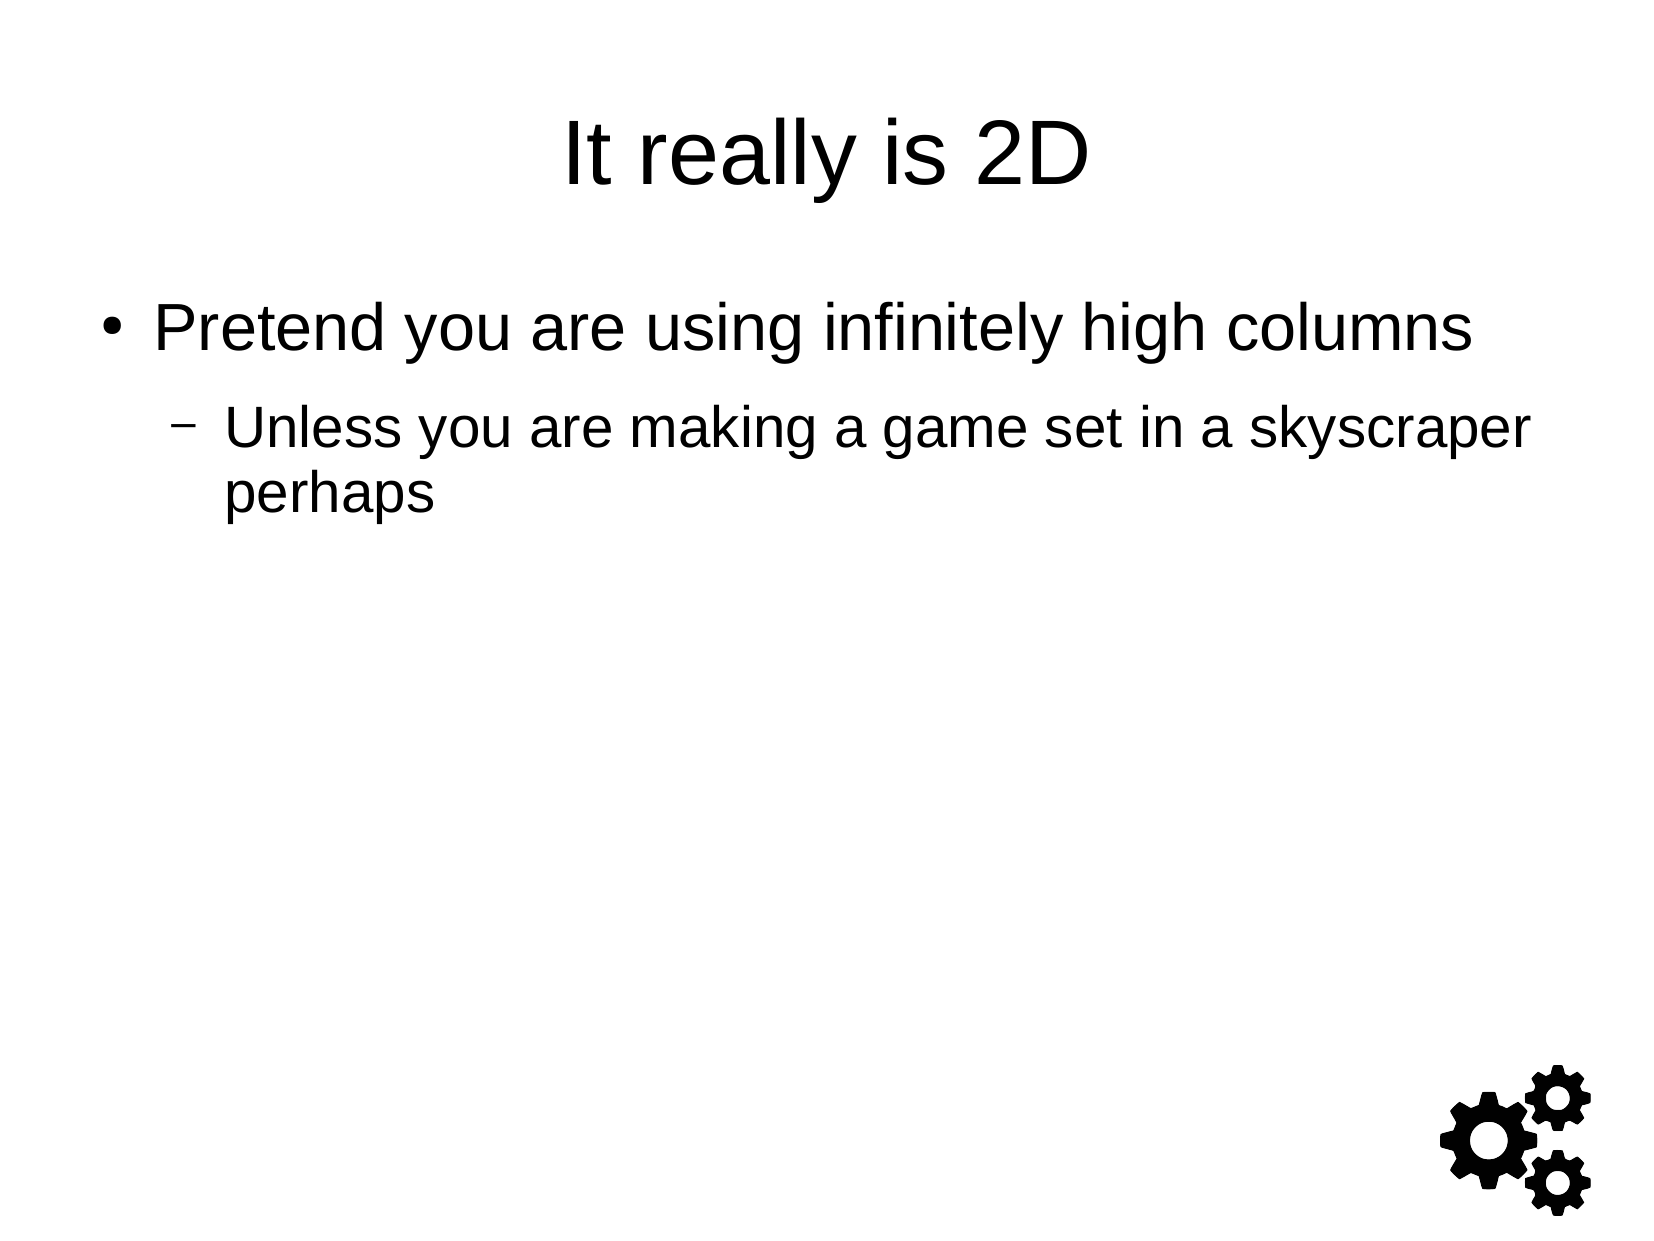

# It really is 2D
Pretend you are using infinitely high columns
Unless you are making a game set in a skyscraper perhaps